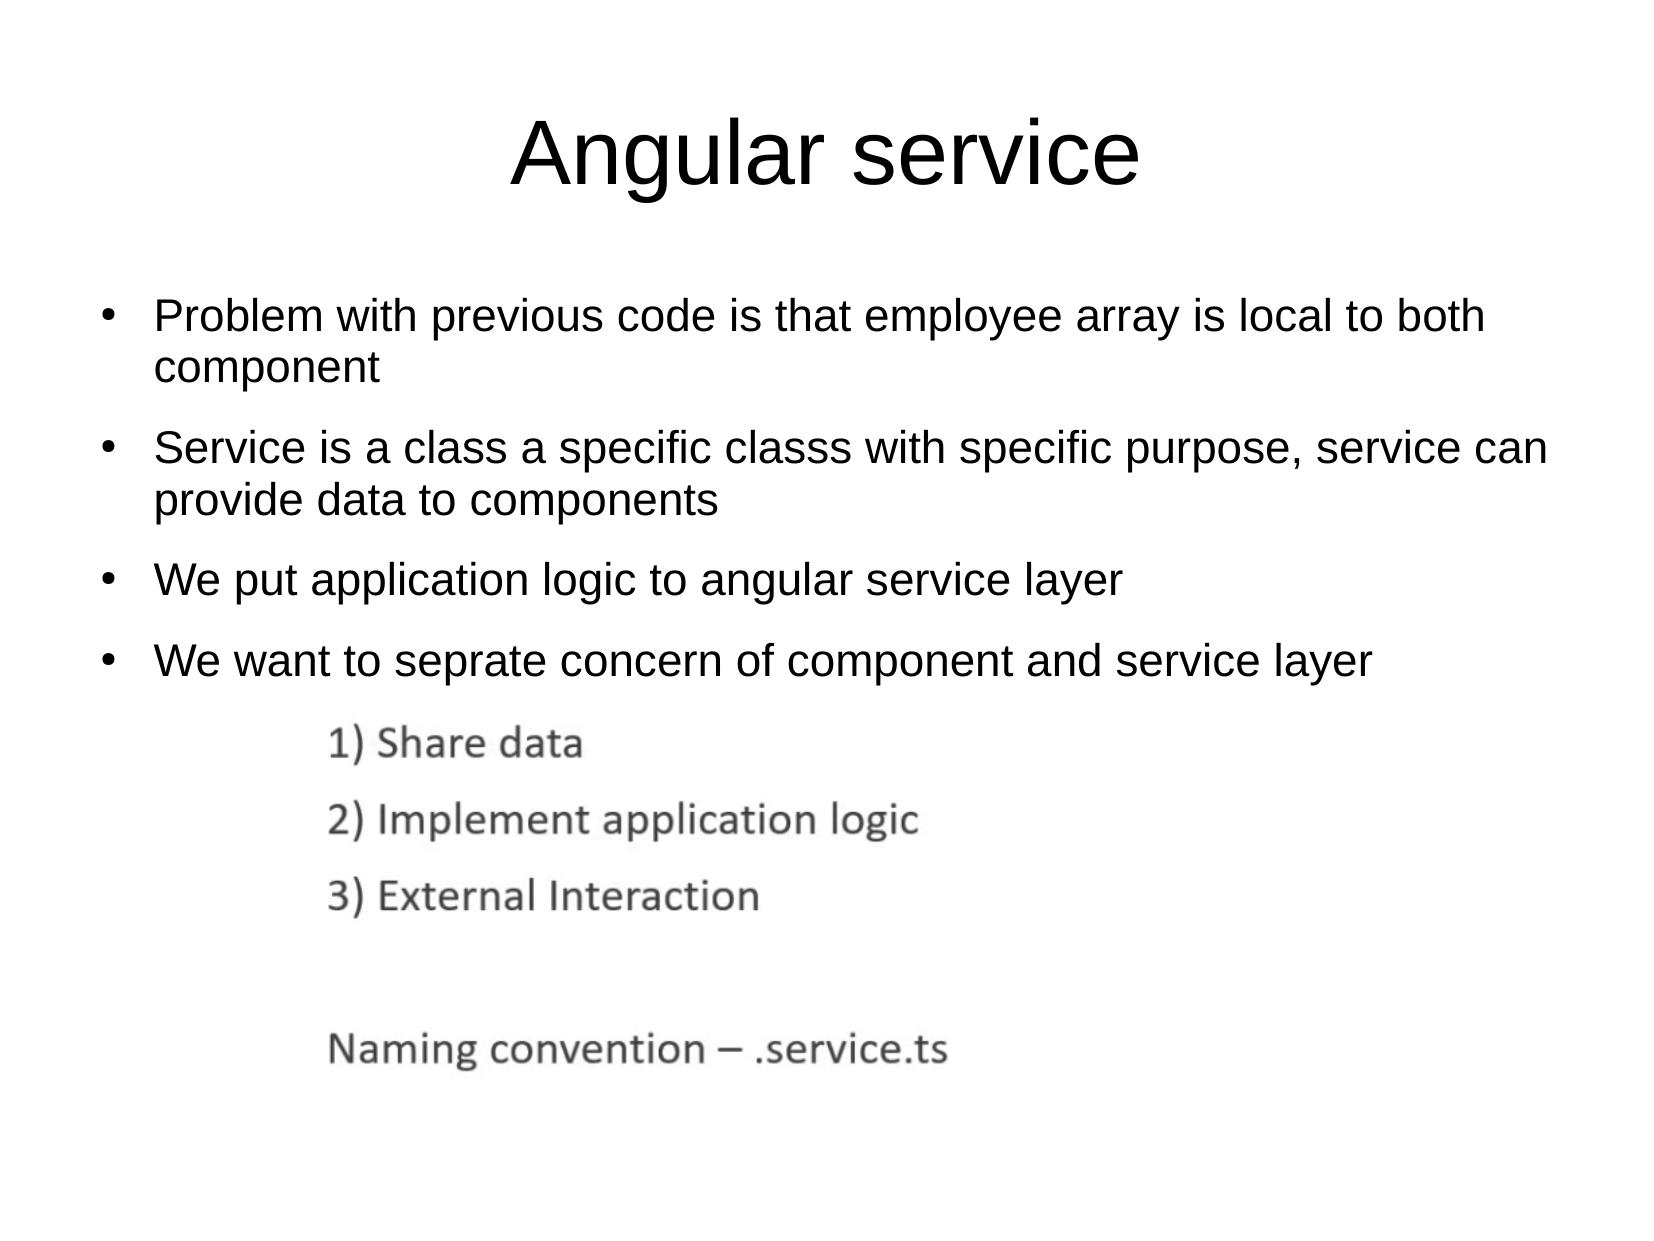

# Angular service
Problem with previous code is that employee array is local to both component
Service is a class a specific classs with specific purpose, service can provide data to components
We put application logic to angular service layer
We want to seprate concern of component and service layer